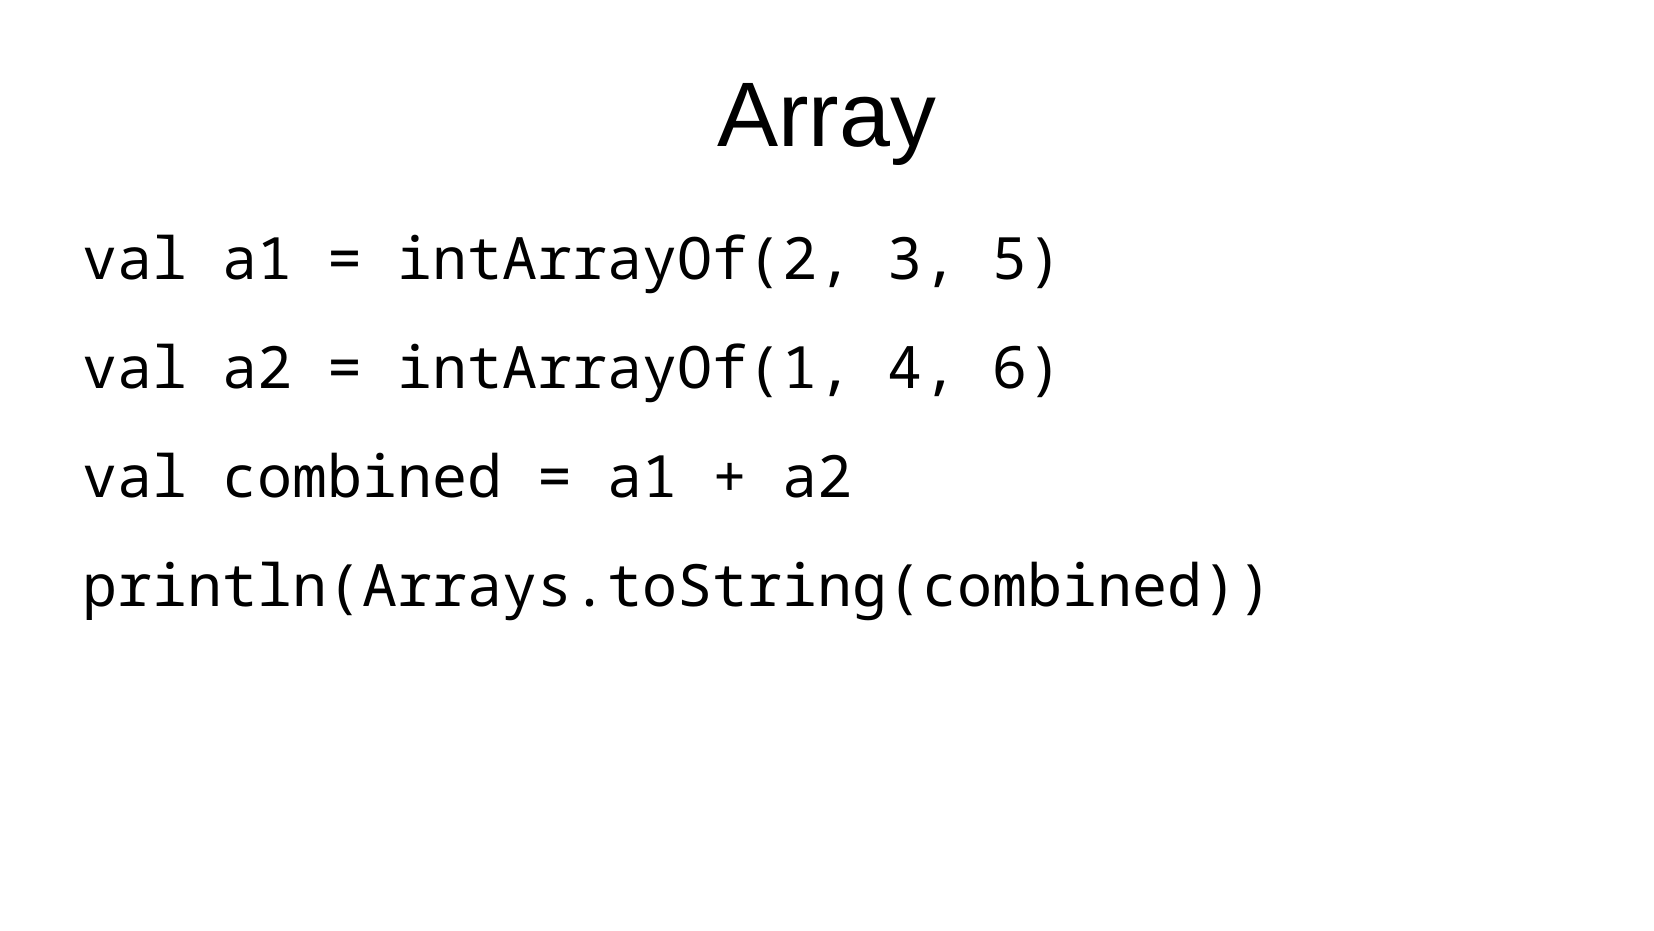

# Array
val a1 = intArrayOf(2, 3, 5)
val a2 = intArrayOf(1, 4, 6)
val combined = a1 + a2
println(Arrays.toString(combined))